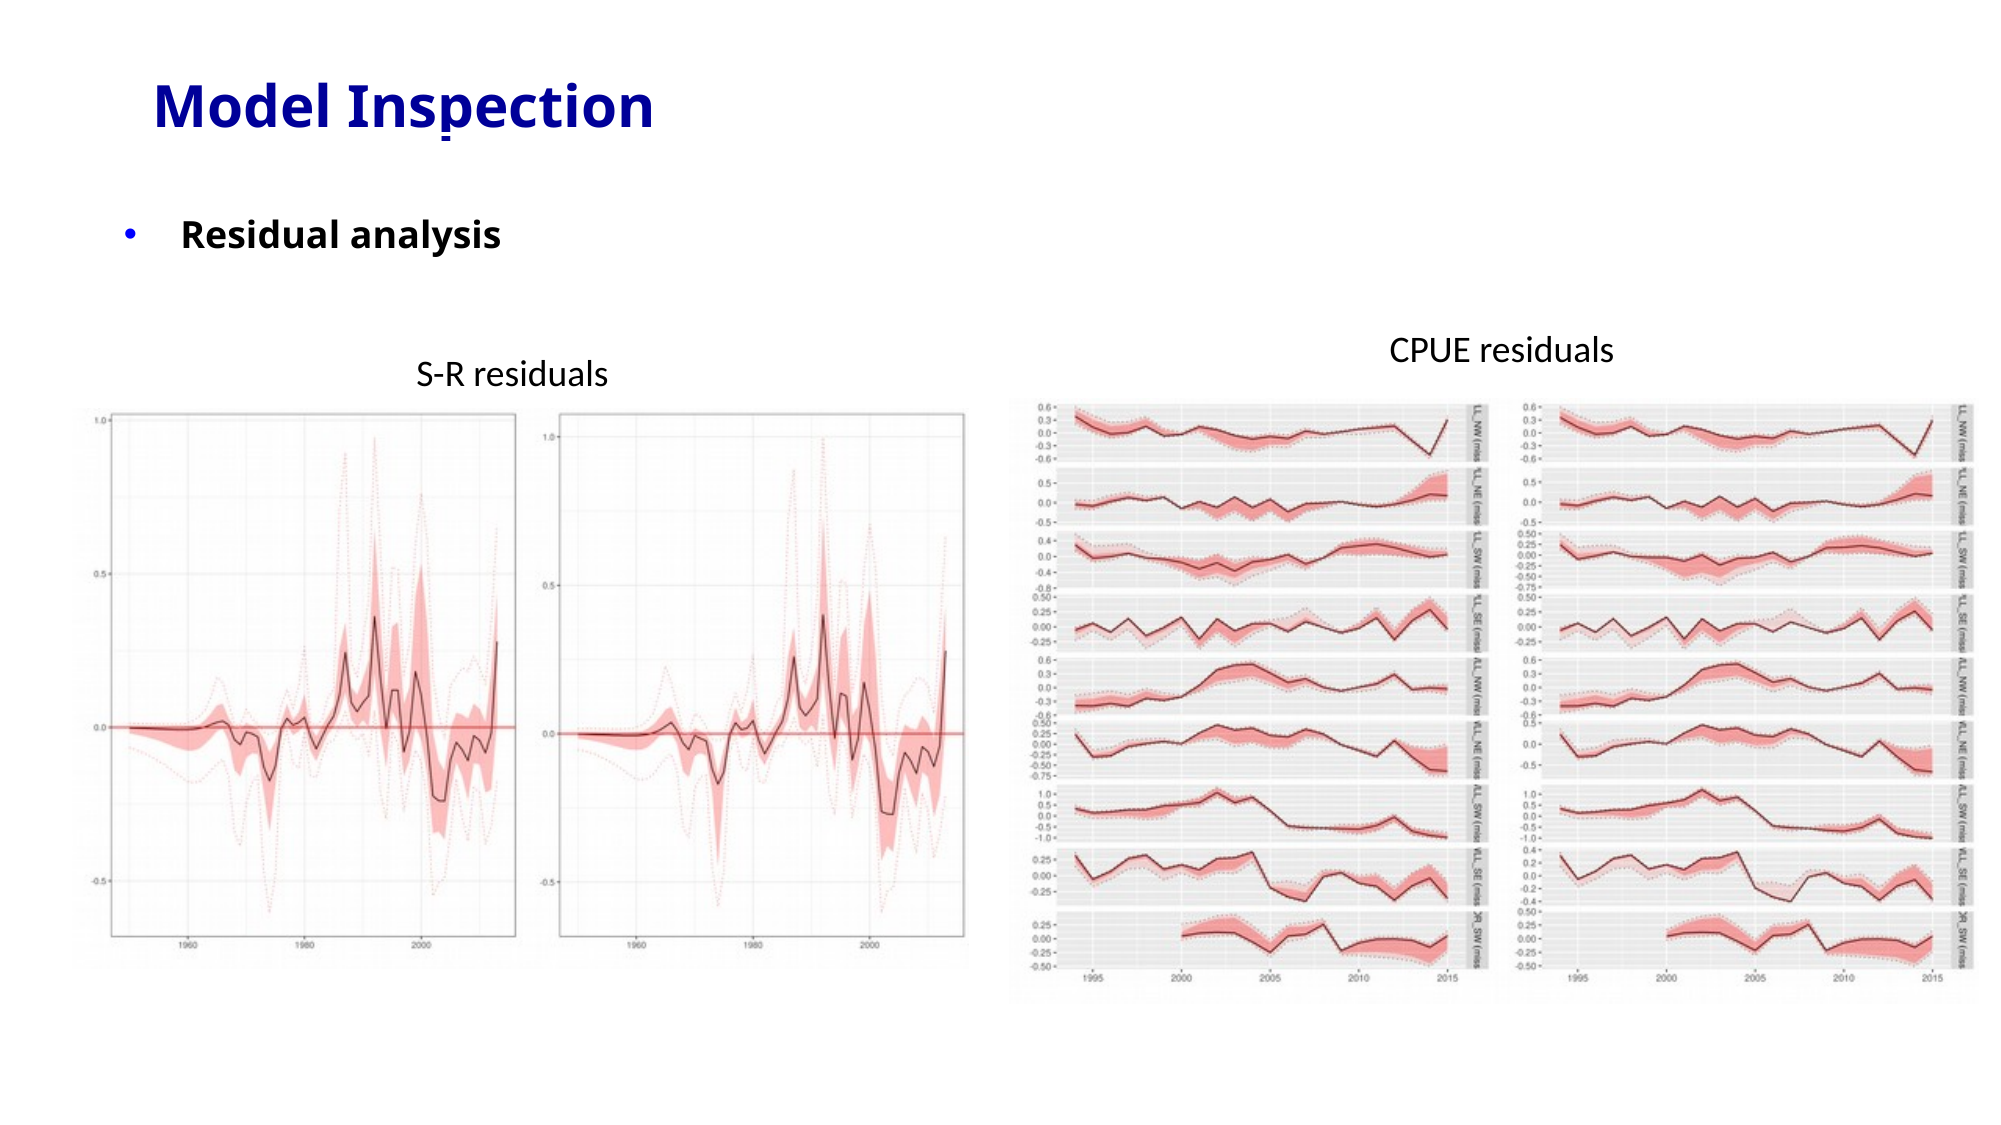

Model Inspection
 Residual analysis
CPUE residuals
S-R residuals